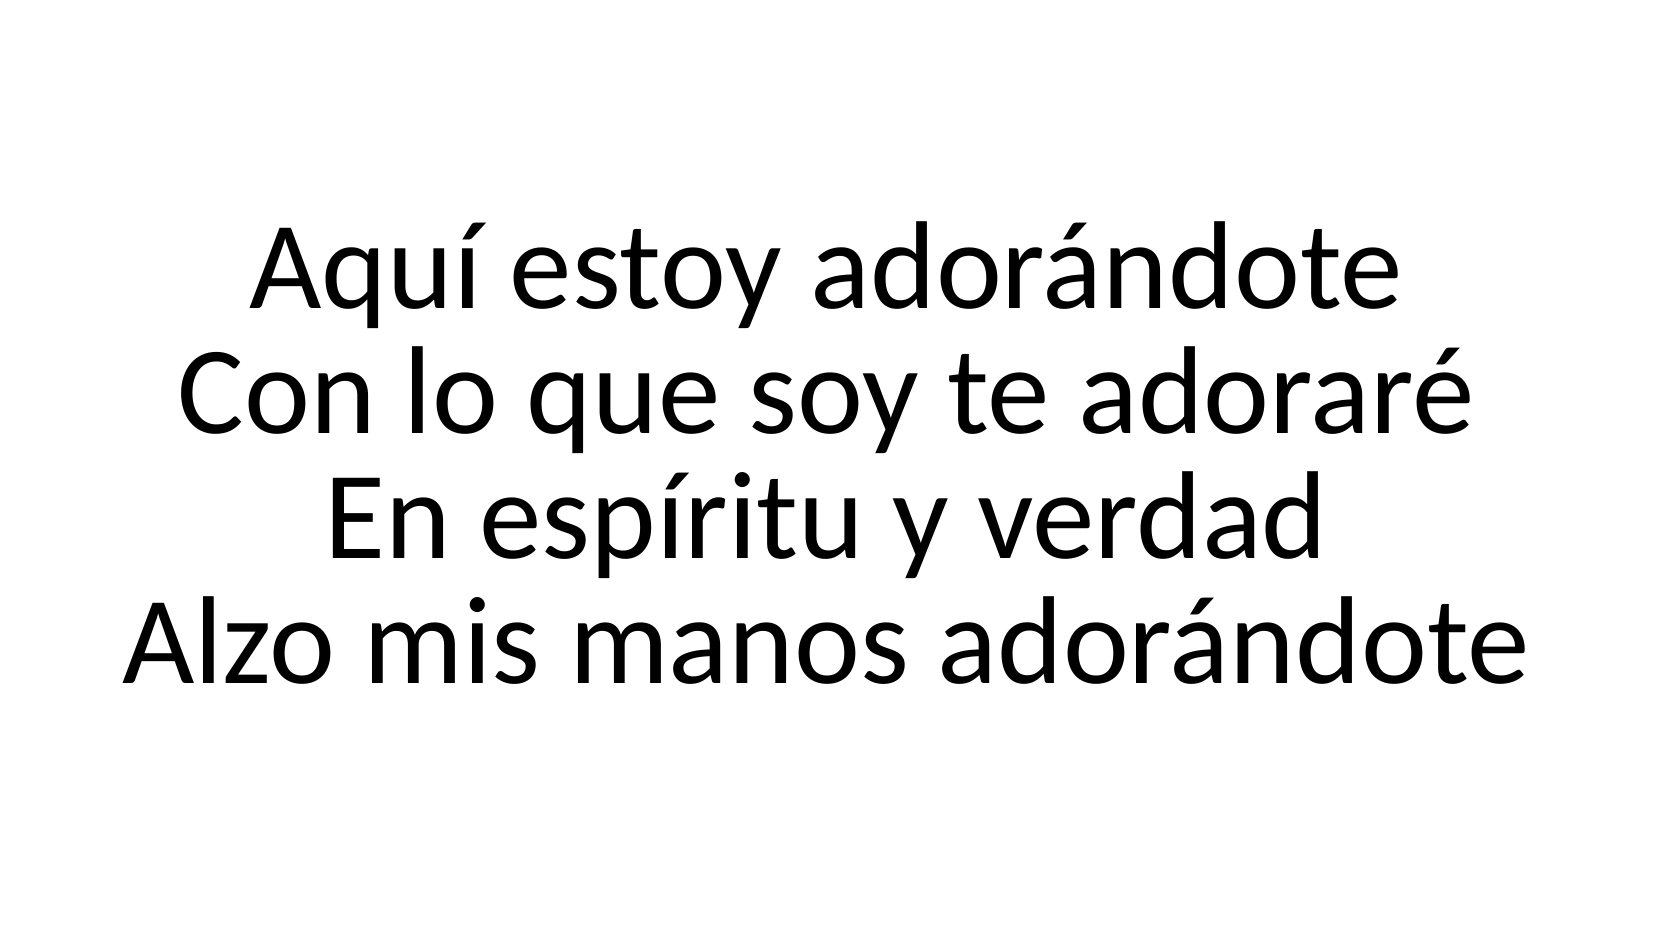

# Aquí estoy adorándote Con lo que soy te adoraré En espíritu y verdad Alzo mis manos adorándote